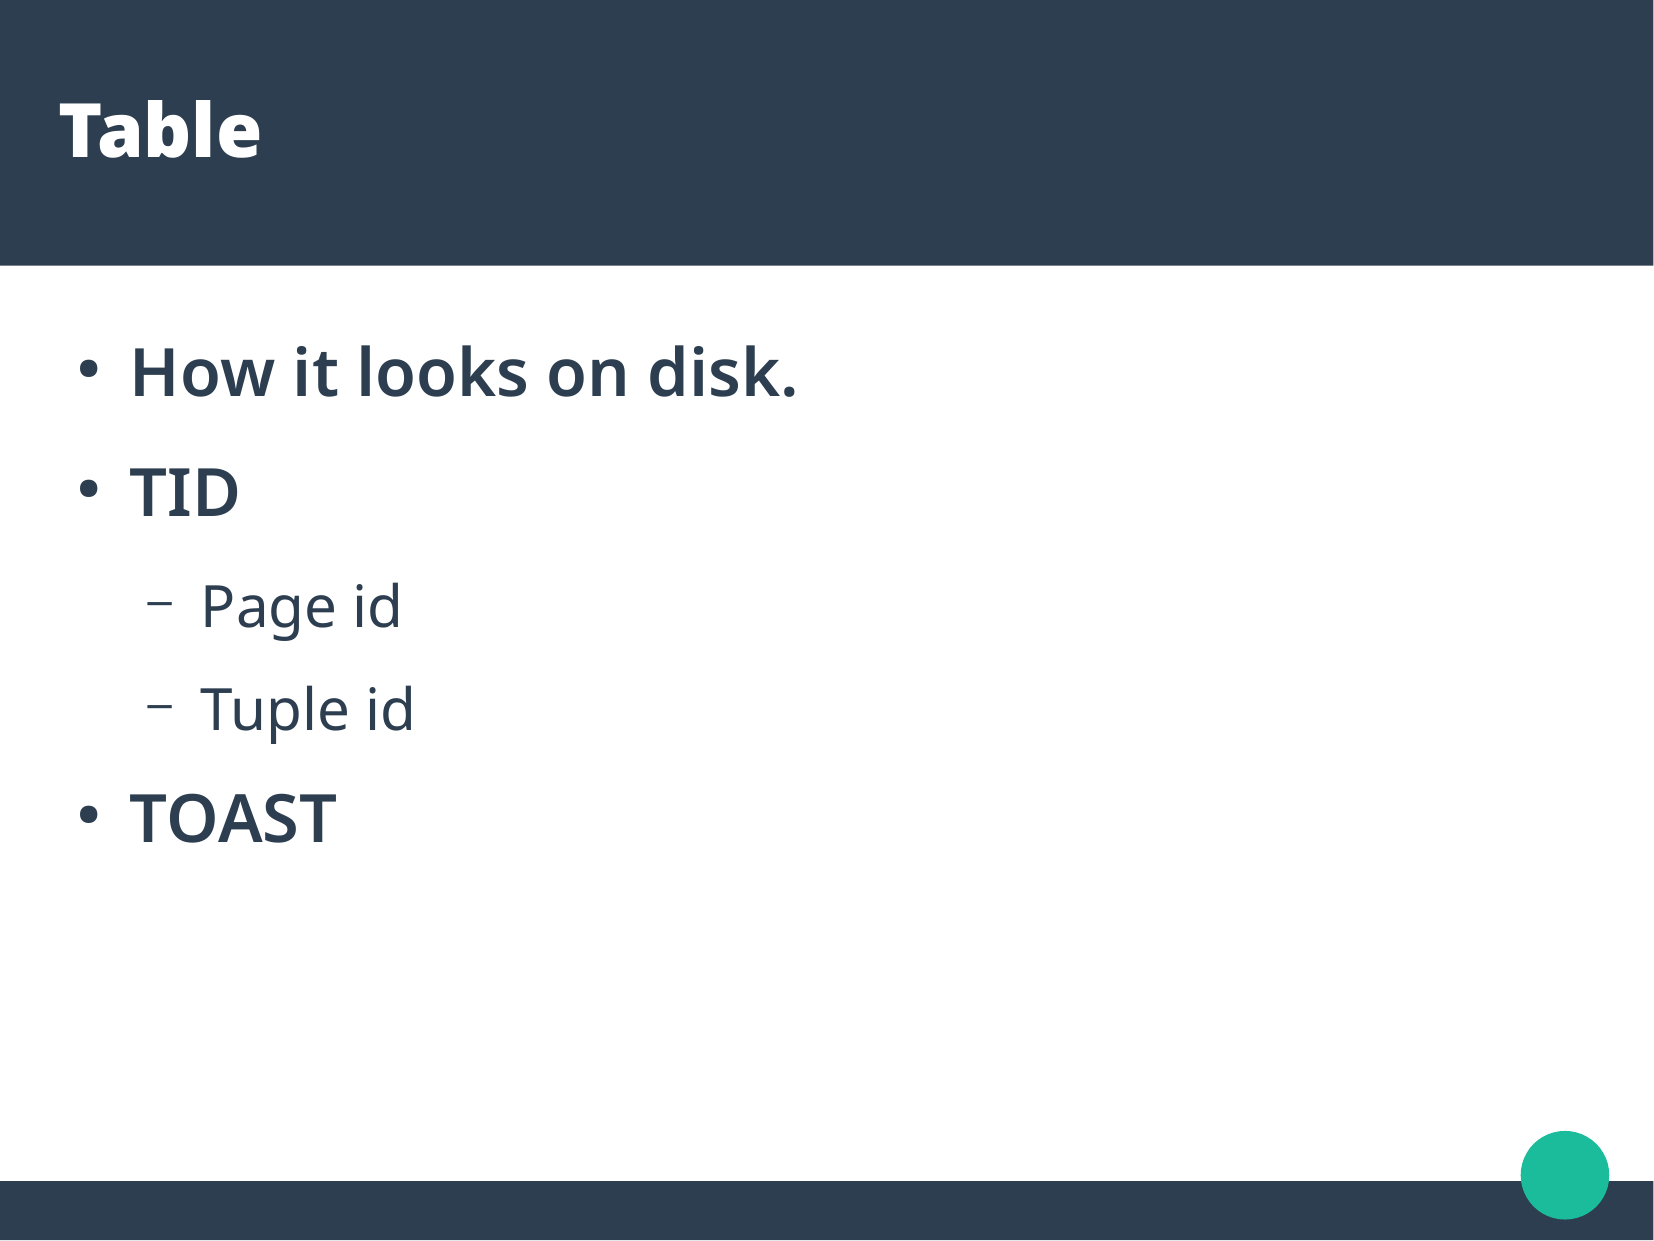

# Table
How it looks on disk.
TID
Page id
Tuple id
TOAST